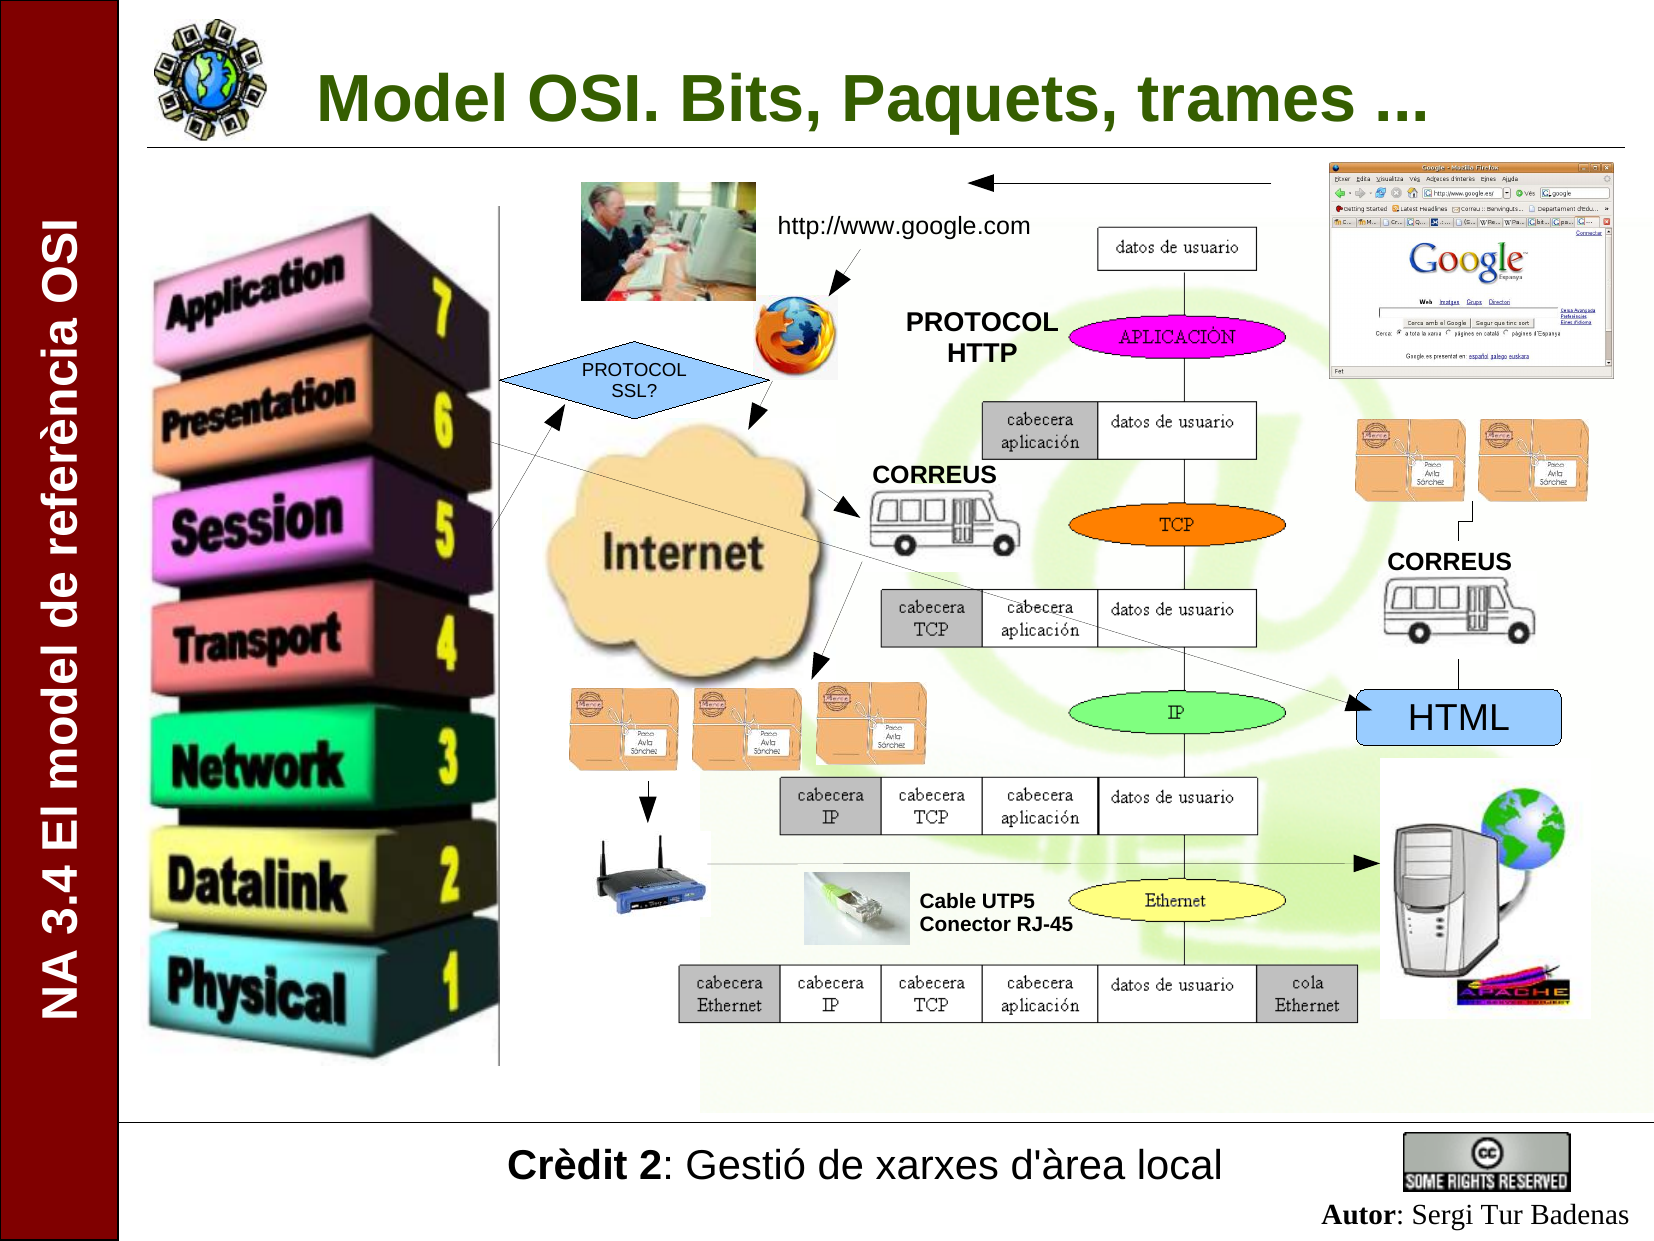

# Model OSI. Bits, Paquets, trames ...
http://www.google.com
PROTOCOL HTTP
PROTOCOL
SSL?
CORREUS
CORREUS
HTML
Cable UTP5
Conector RJ-45